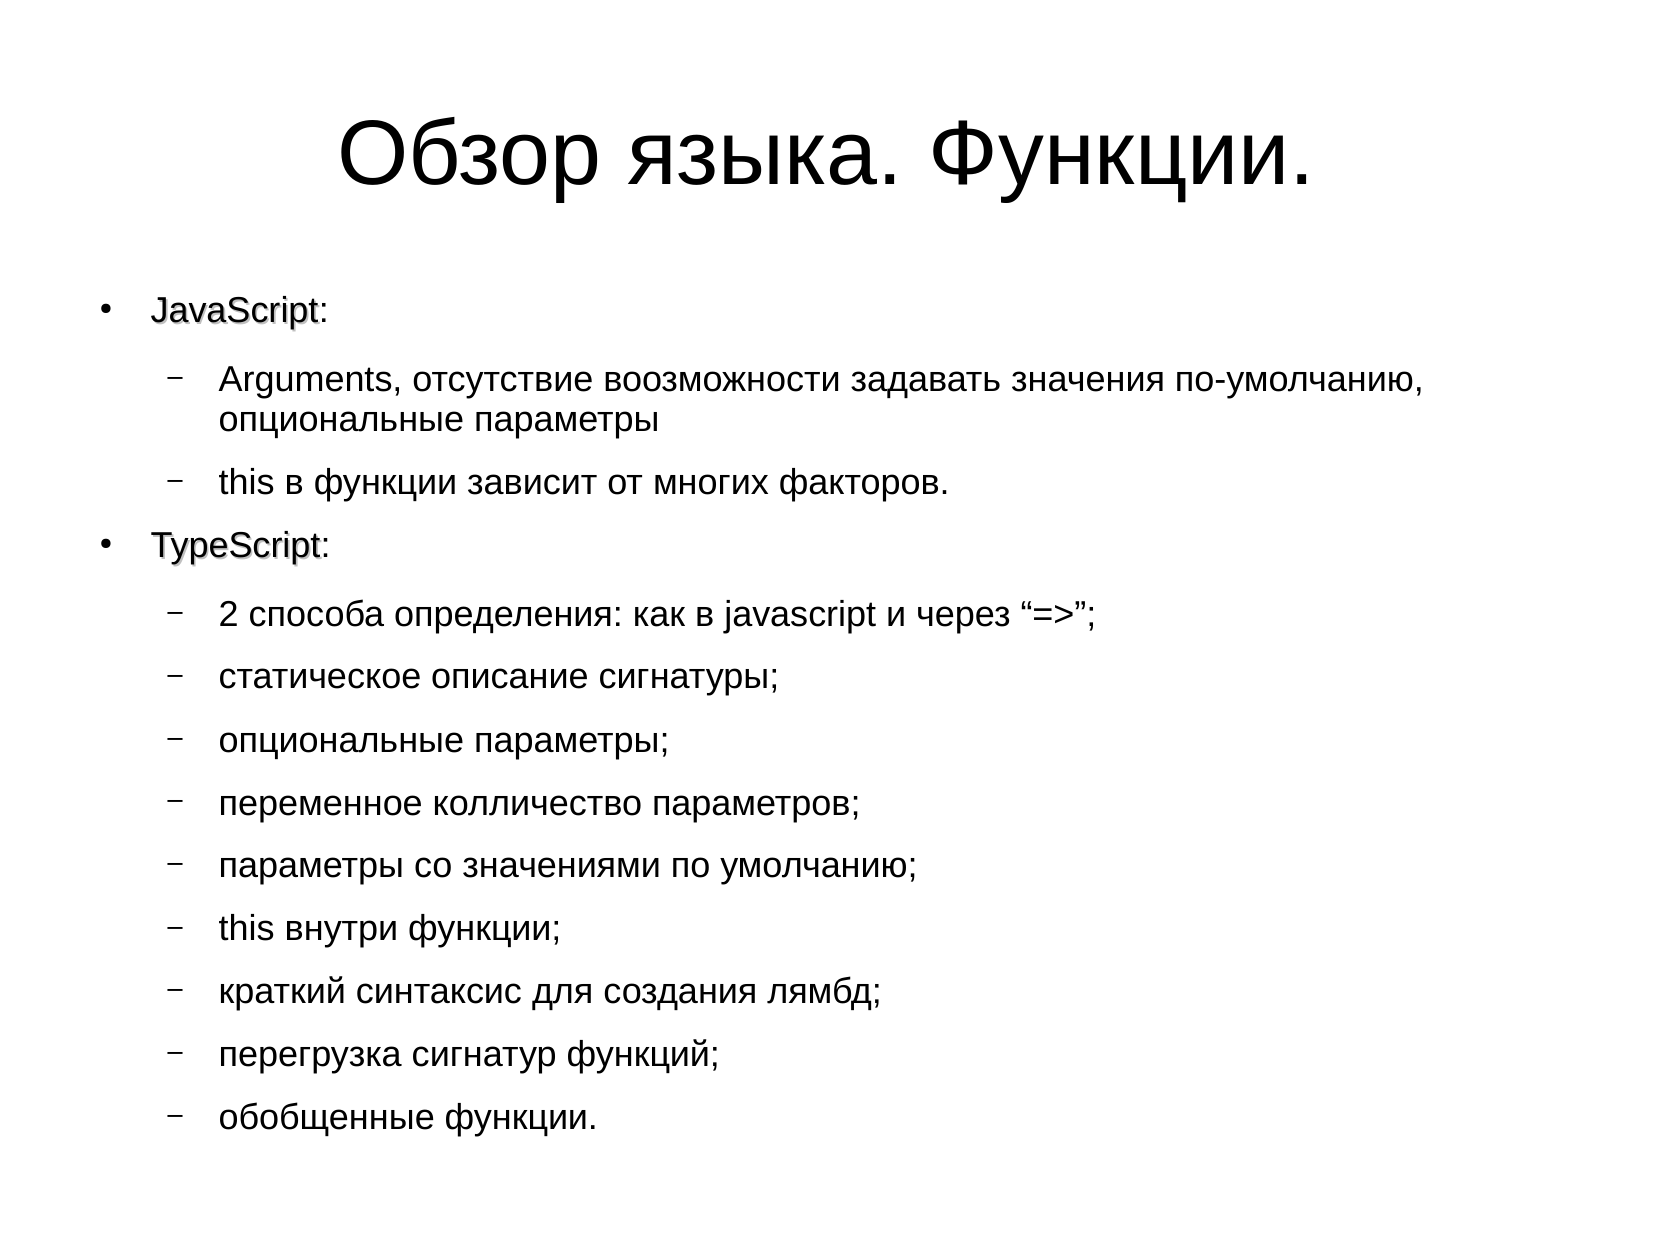

# Обзор языка. Функции.
JavaScript:
Arguments, отсутствие воозможности задавать значения по-умолчанию, опциональные параметры
this в функции зависит от многих факторов.
TypeScript:
2 способа определения: как в javascript и через “=>”;
статическое описание сигнатуры;
опциональные параметры;
переменное колличество параметров;
параметры со значениями по умолчанию;
this внутри функции;
краткий синтаксис для создания лямбд;
перегрузка сигнатур функций;
обобщенные функции.